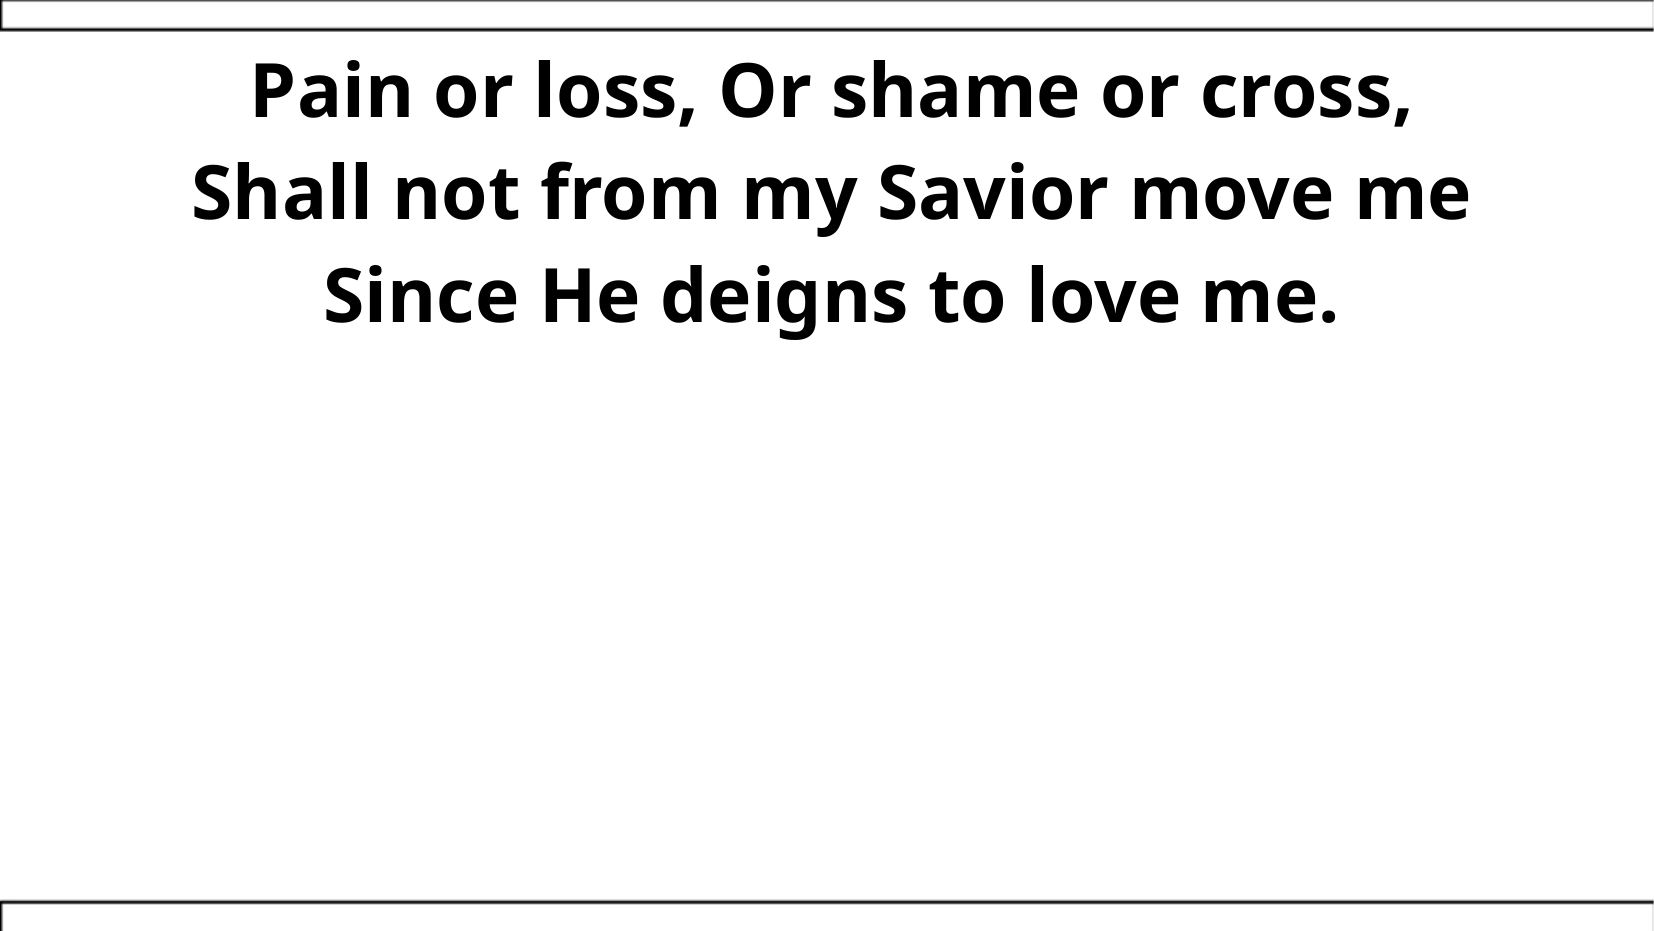

Pain or loss, Or shame or cross,
Shall not from my Savior move me
Since He deigns to love me.